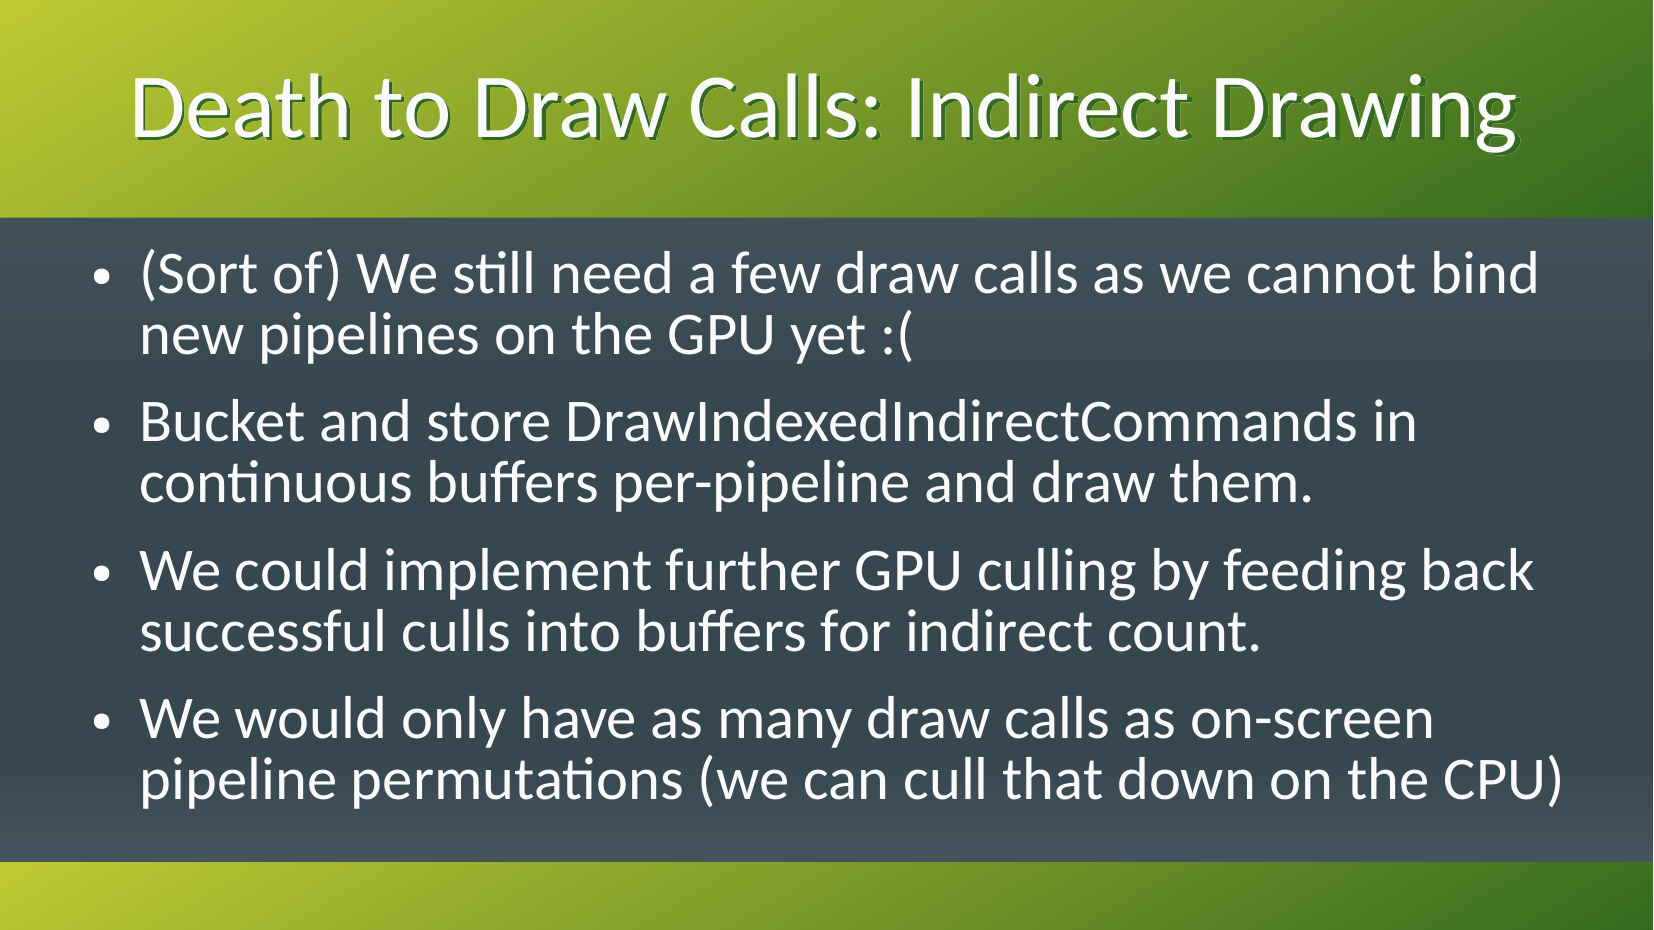

# Death to Draw Calls: Indirect Drawing
(Sort of) We still need a few draw calls as we cannot bind new pipelines on the GPU yet :(
Bucket and store DrawIndexedIndirectCommands in continuous buffers per-pipeline and draw them.
We could implement further GPU culling by feeding back successful culls into buffers for indirect count.
We would only have as many draw calls as on-screen pipeline permutations (we can cull that down on the CPU)